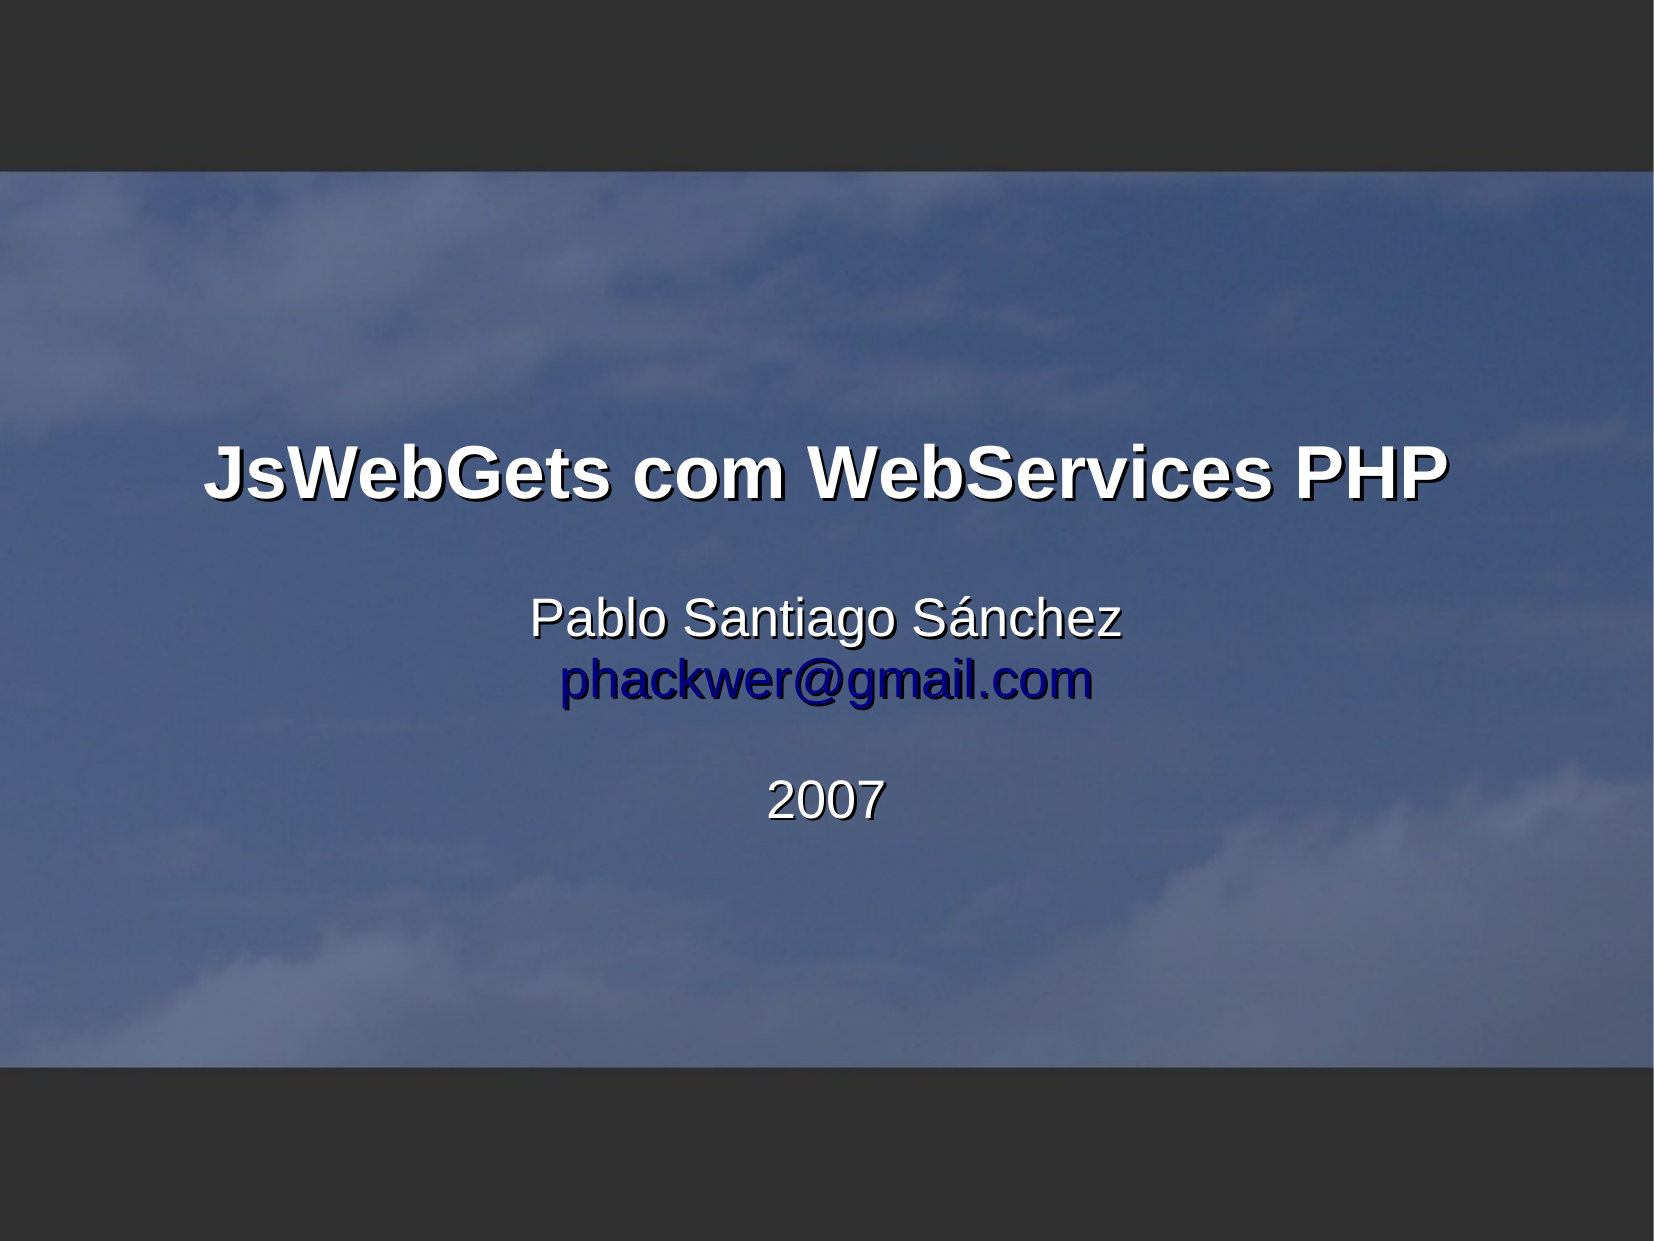

# JsWebGets com WebServices PHP
Pablo Santiago Sánchez
phackwer@gmail.com
2007